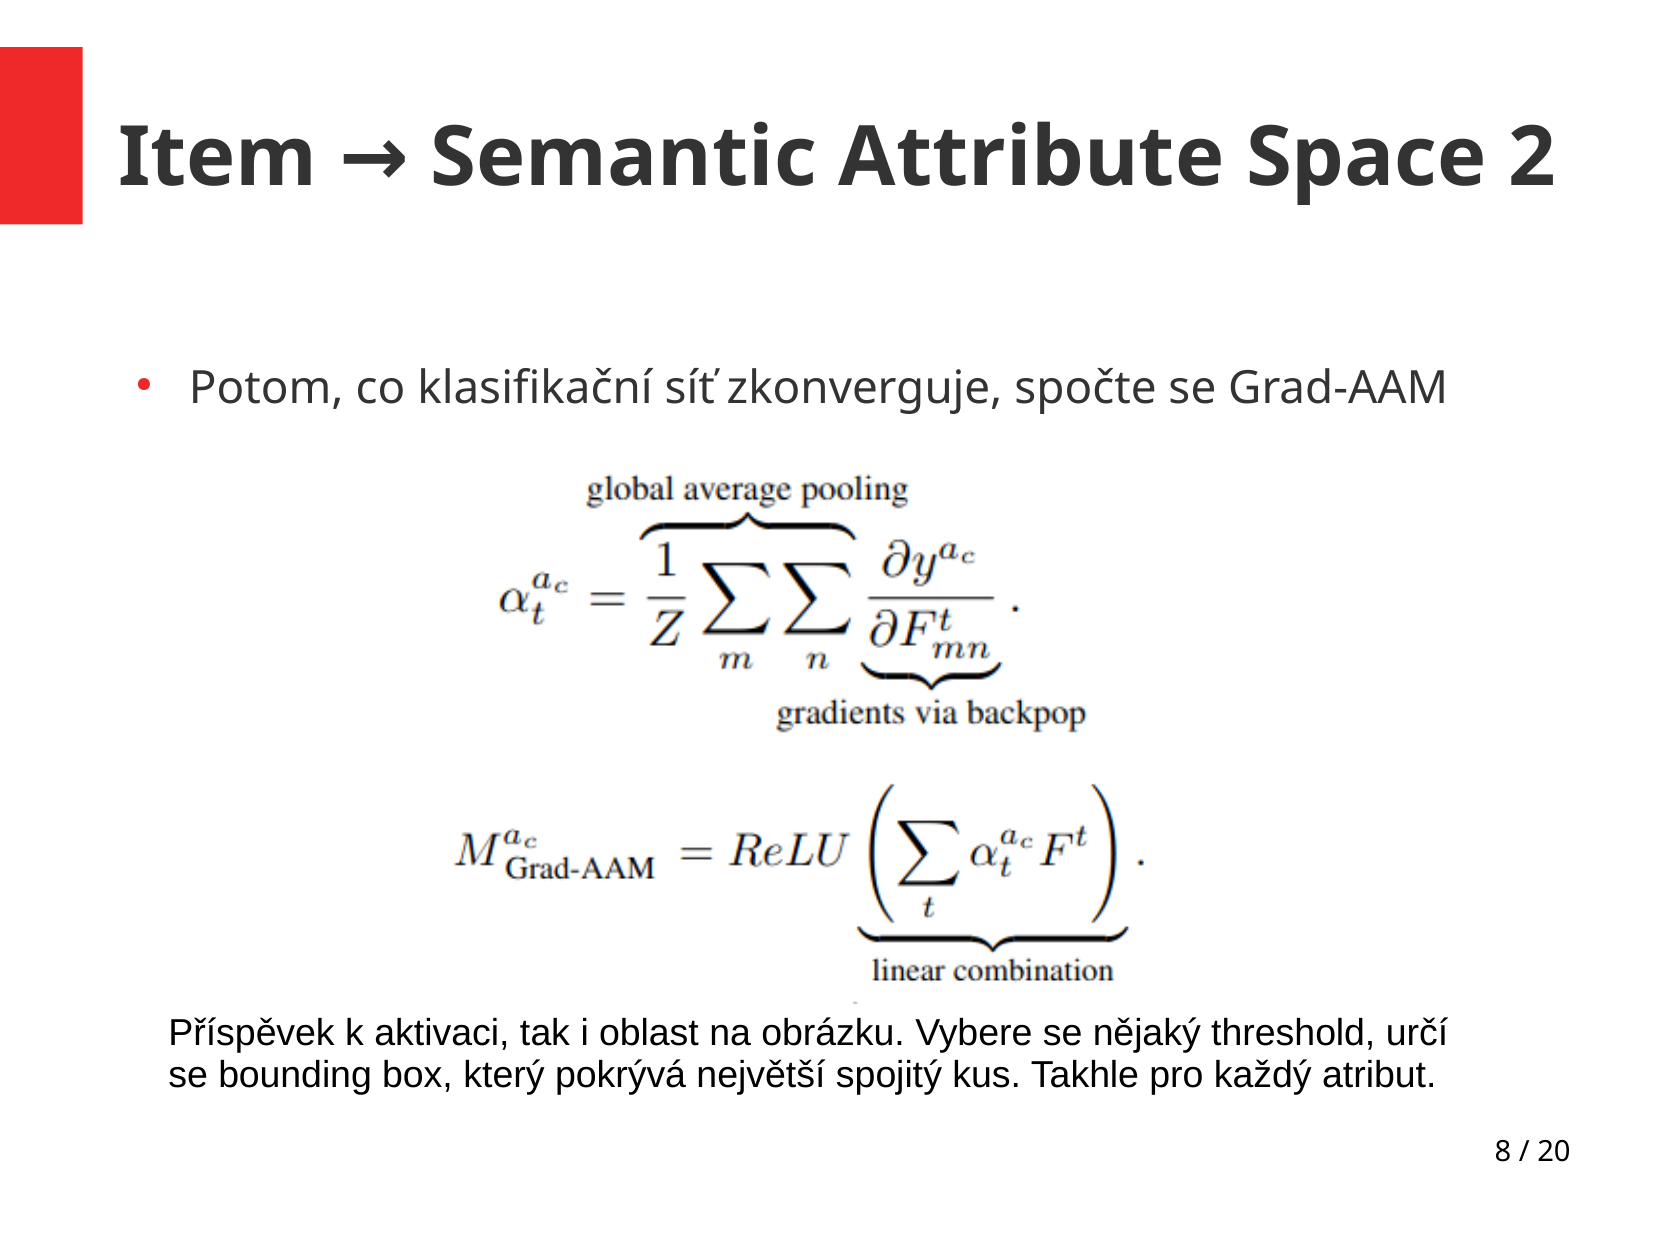

# Item → Semantic Attribute Space 2
Potom, co klasifikační síť zkonverguje, spočte se Grad-AAM
Příspěvek k aktivaci, tak i oblast na obrázku. Vybere se nějaký threshold, určí
se bounding box, který pokrývá největší spojitý kus. Takhle pro každý atribut.
8